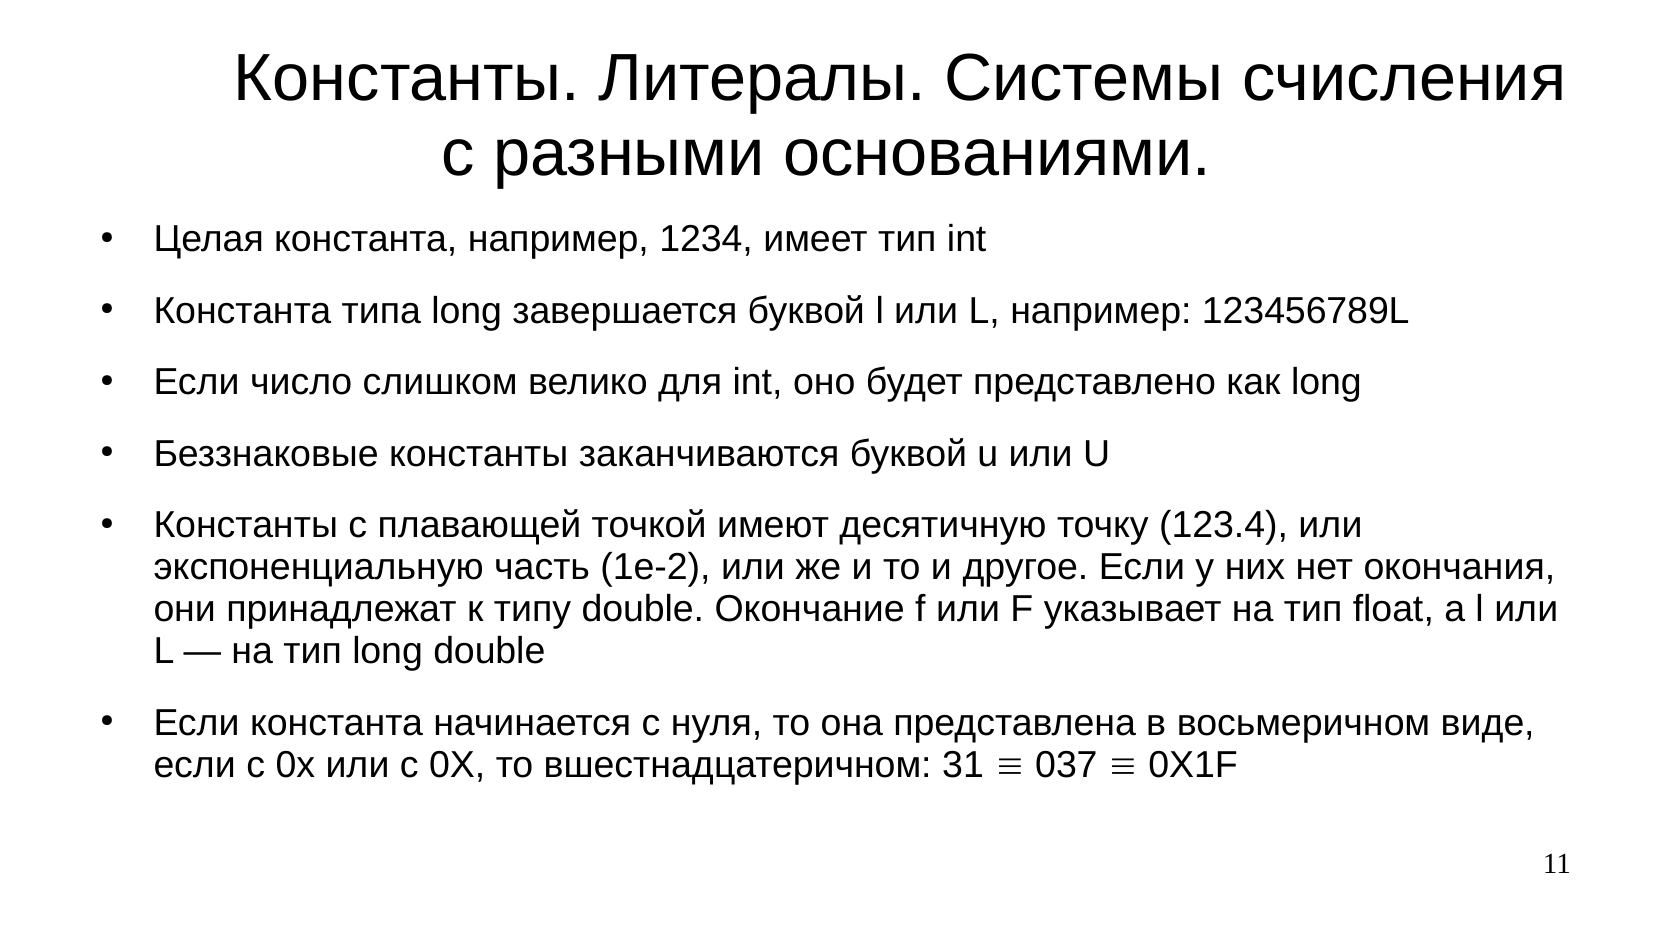

# Константы. Литералы. Системы счисления с разными основаниями.
Целая константа, например, 1234, имеет тип int
Константа типа long завершается буквой l или L, например: 123456789L
Если число слишком велико для int, оно будет представлено как long
Беззнаковые константы заканчиваются буквой u или U
Константы с плавающей точкой имеют десятичную точку (123.4), или экспоненциальную часть (1е-2), или же и то и другое. Если у них нет окончания, они принадлежат к типу double. Окончание f или F указывает на тип float, а l или L — на тип long double
Если константа начинается с нуля, то она представлена в восьмеричном виде, если с 0х или с 0Х, то вшестнадцатеричном: 31  037  0X1F
11